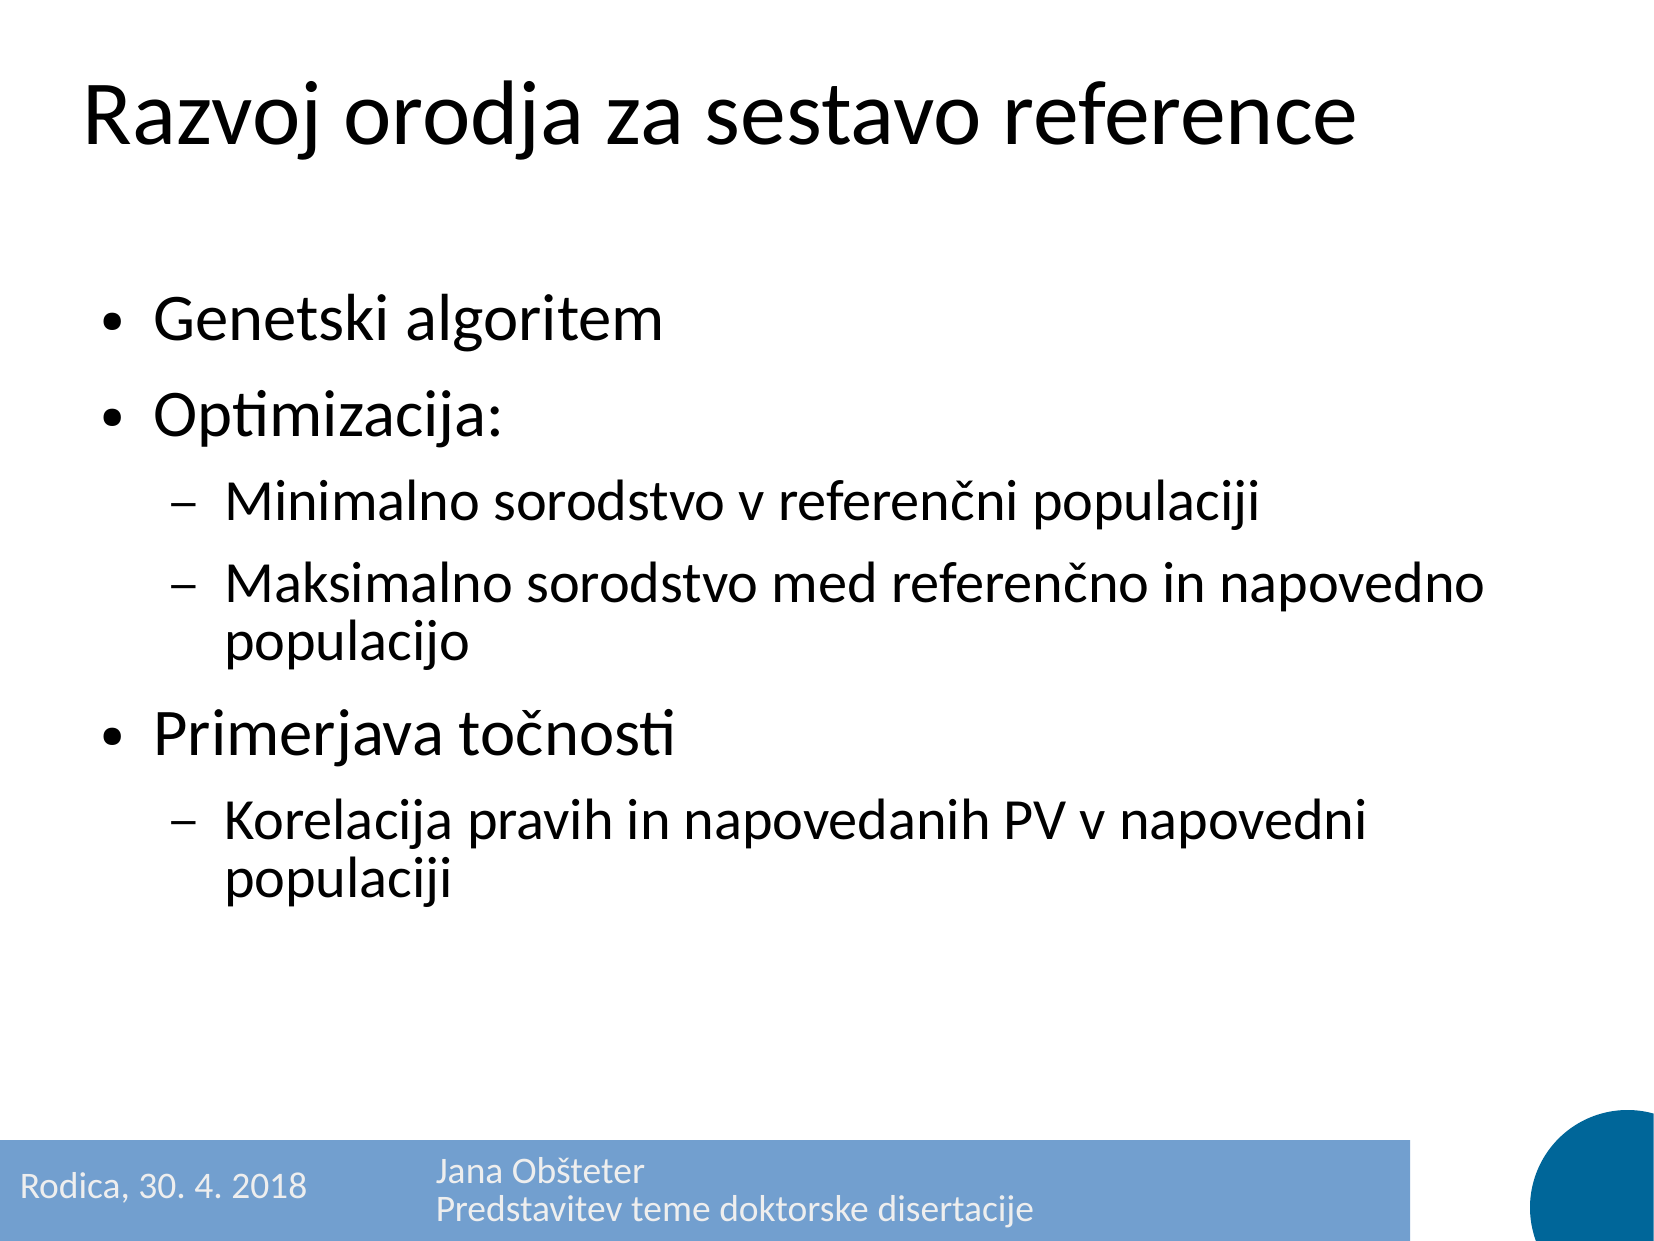

# Razvoj orodja za sestavo reference
Genetski algoritem
Optimizacija:
Minimalno sorodstvo v referenčni populaciji
Maksimalno sorodstvo med referenčno in napovedno populacijo
Primerjava točnosti
Korelacija pravih in napovedanih PV v napovedni populaciji